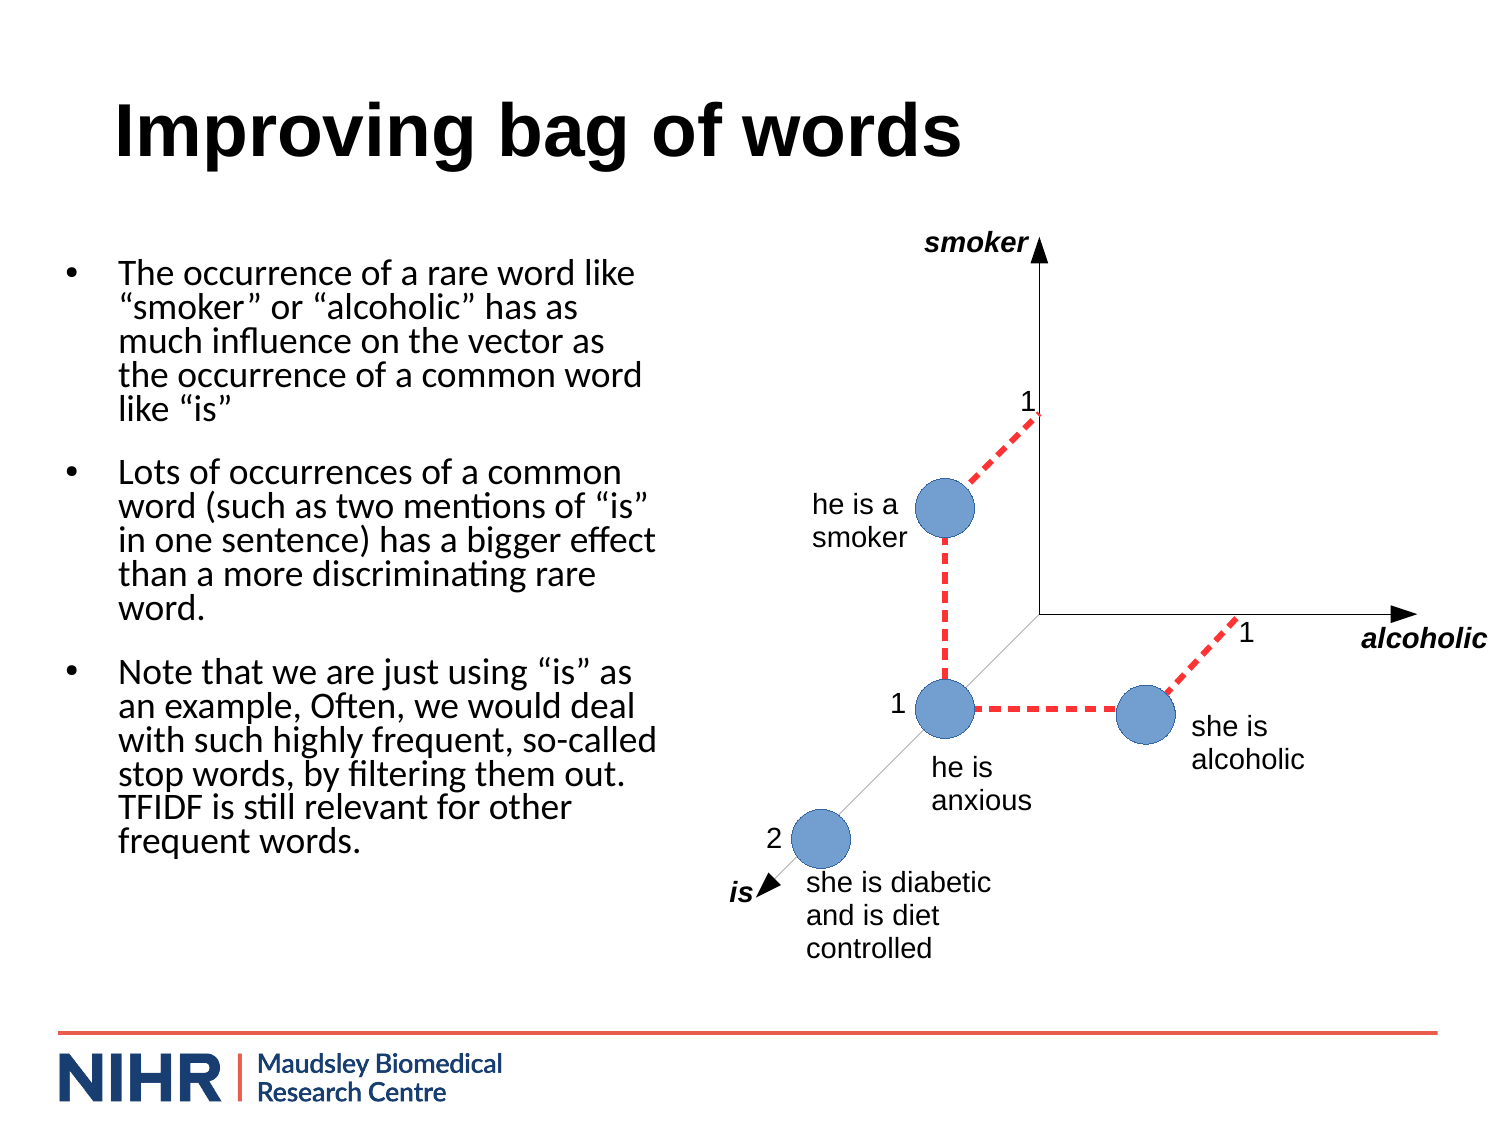

Improving bag of words
smoker
# The occurrence of a rare word like “smoker” or “alcoholic” has as much influence on the vector as the occurrence of a common word like “is”
Lots of occurrences of a common word (such as two mentions of “is” in one sentence) has a bigger effect than a more discriminating rare word.
Note that we are just using “is” as an example, Often, we would deal with such highly frequent, so-called stop words, by filtering them out. TFIDF is still relevant for other frequent words.
1
he is a
smoker
1
alcoholic
1
she is
alcoholic
he is
anxious
2
she is diabetic
and is diet
controlled
is